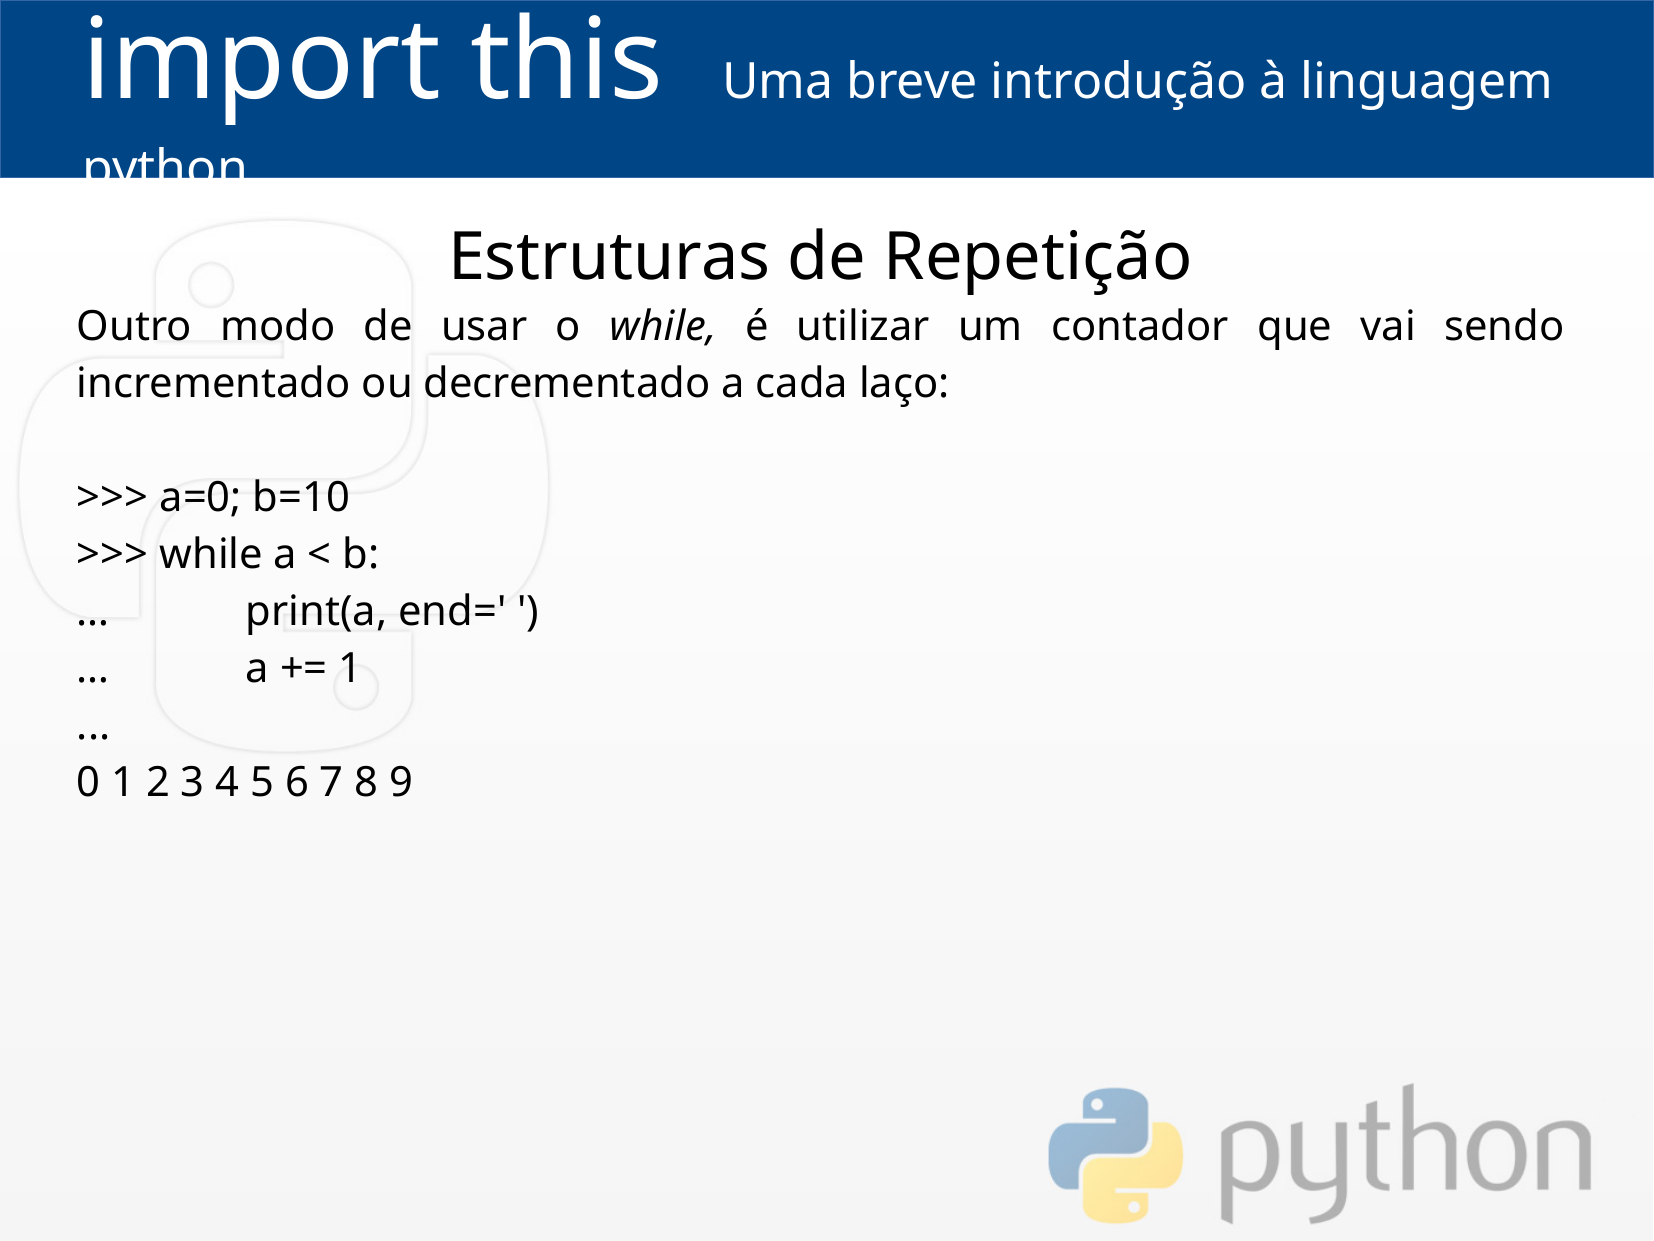

import this Uma breve introdução à linguagem python
Estruturas de Repetição
# Outro modo de usar o while, é utilizar um contador que vai sendo incrementado ou decrementado a cada laço:
>>> a=0; b=10
>>> while a < b:
…		 print(a, end=' ')
…		 a += 1
...
0 1 2 3 4 5 6 7 8 9